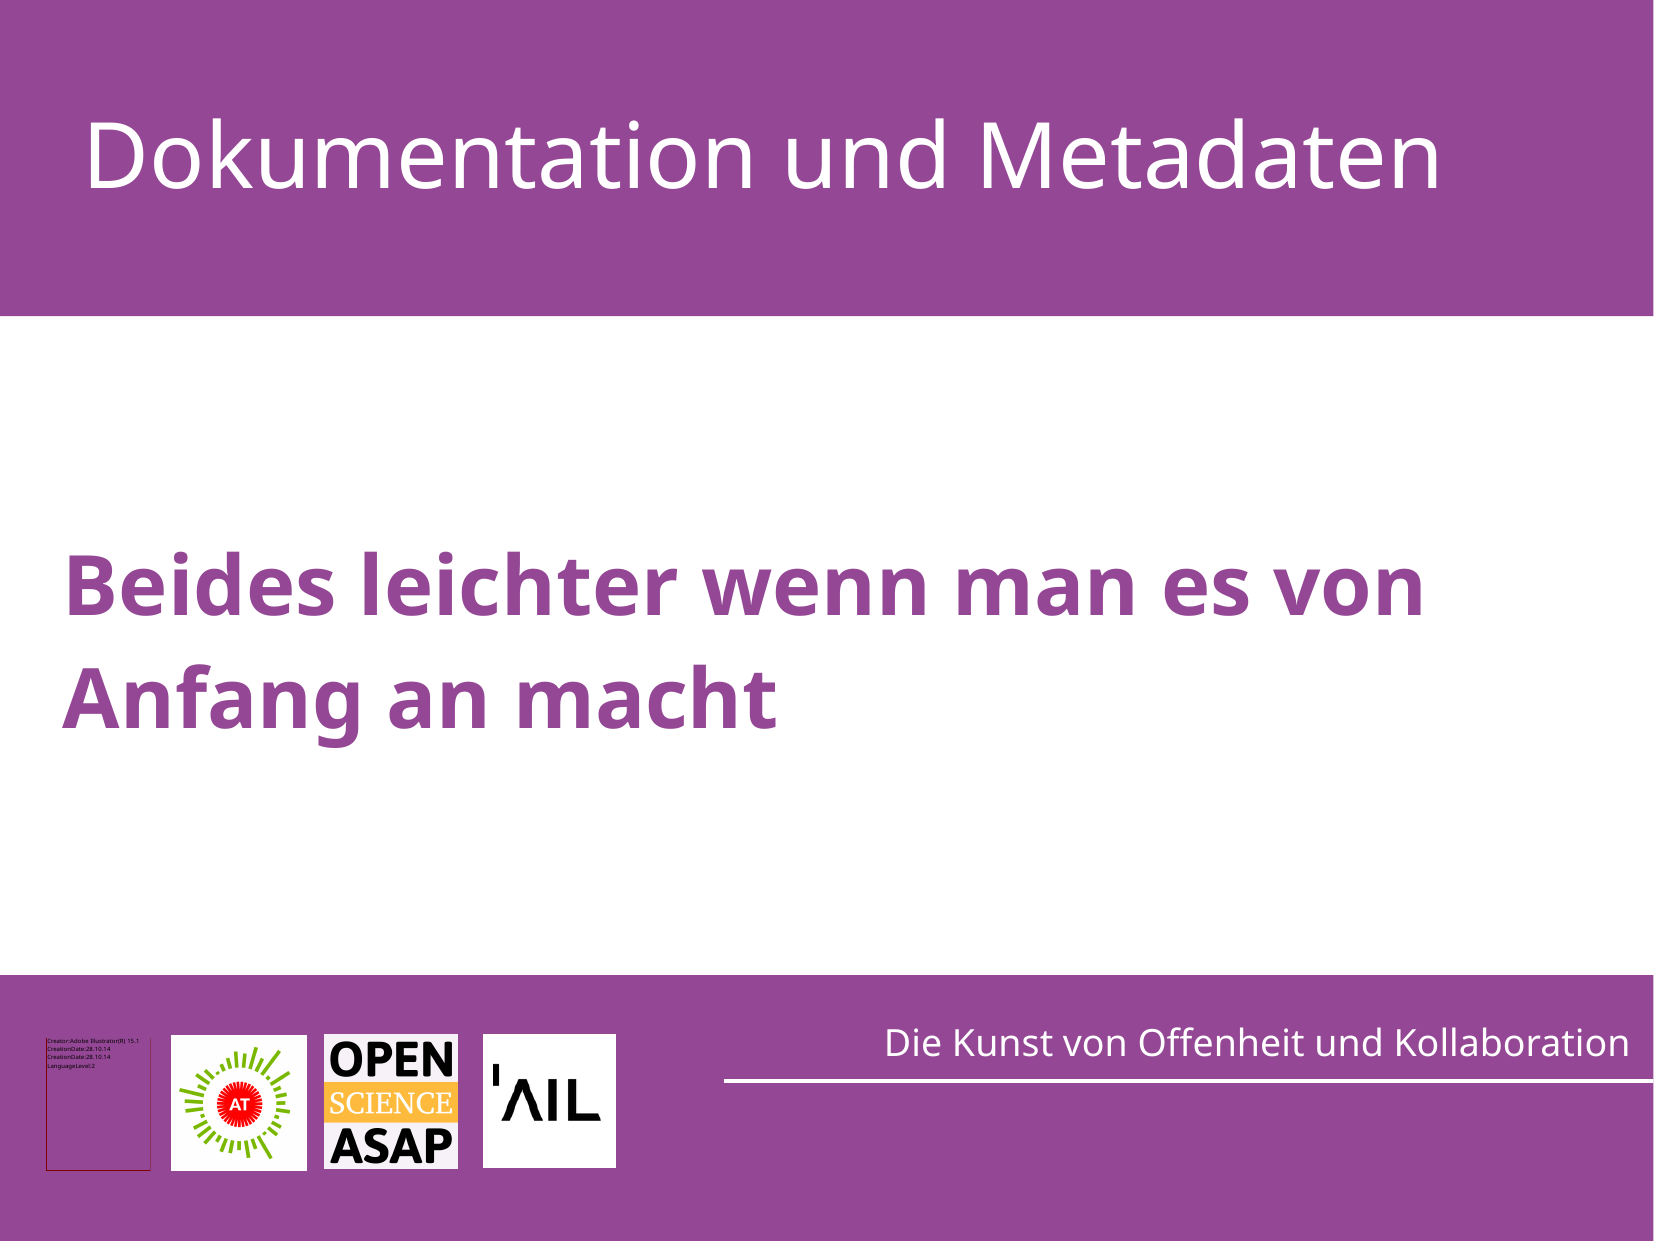

# Dokumentation und Metadaten
Beides leichter wenn man es von Anfang an macht
Die Kunst von Offenheit und Kollaboration